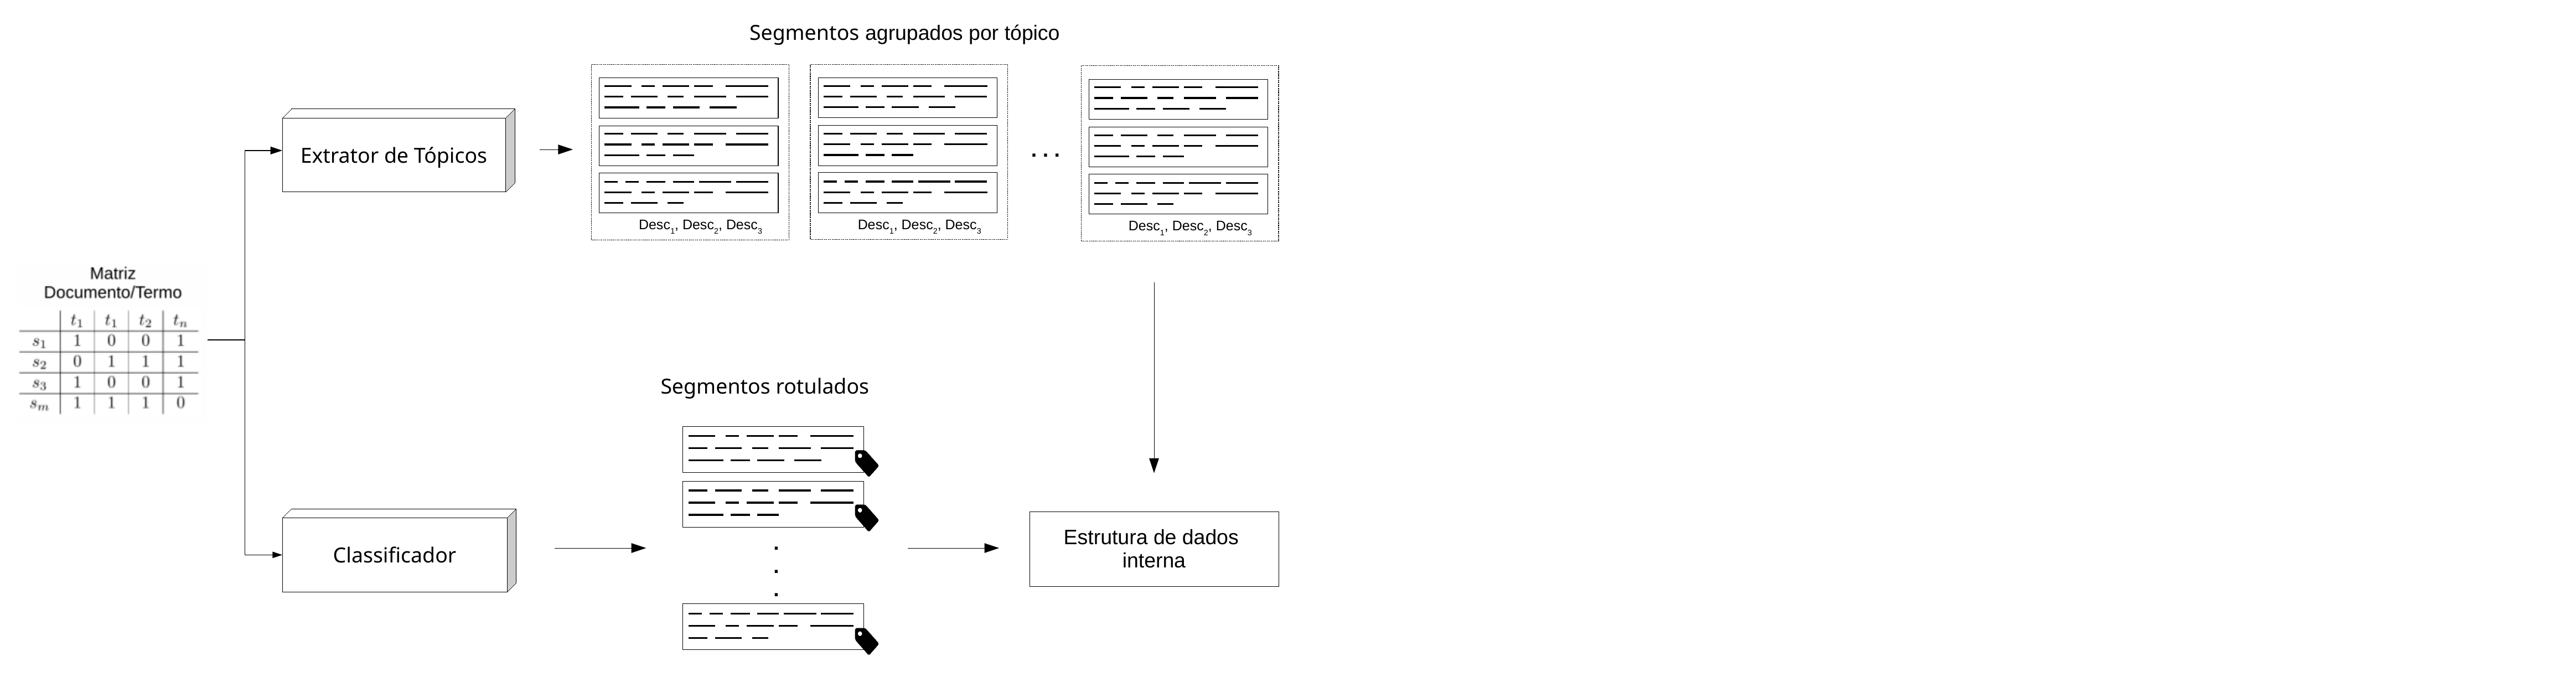

Segmentos agrupados por tópico
Extrator de Tópicos
. . .
 Desc1, Desc2, Desc3
 Desc1, Desc2, Desc3
 Desc1, Desc2, Desc3
Segmentos rotulados
Classificador
Estrutura de dados
interna
.
.
.